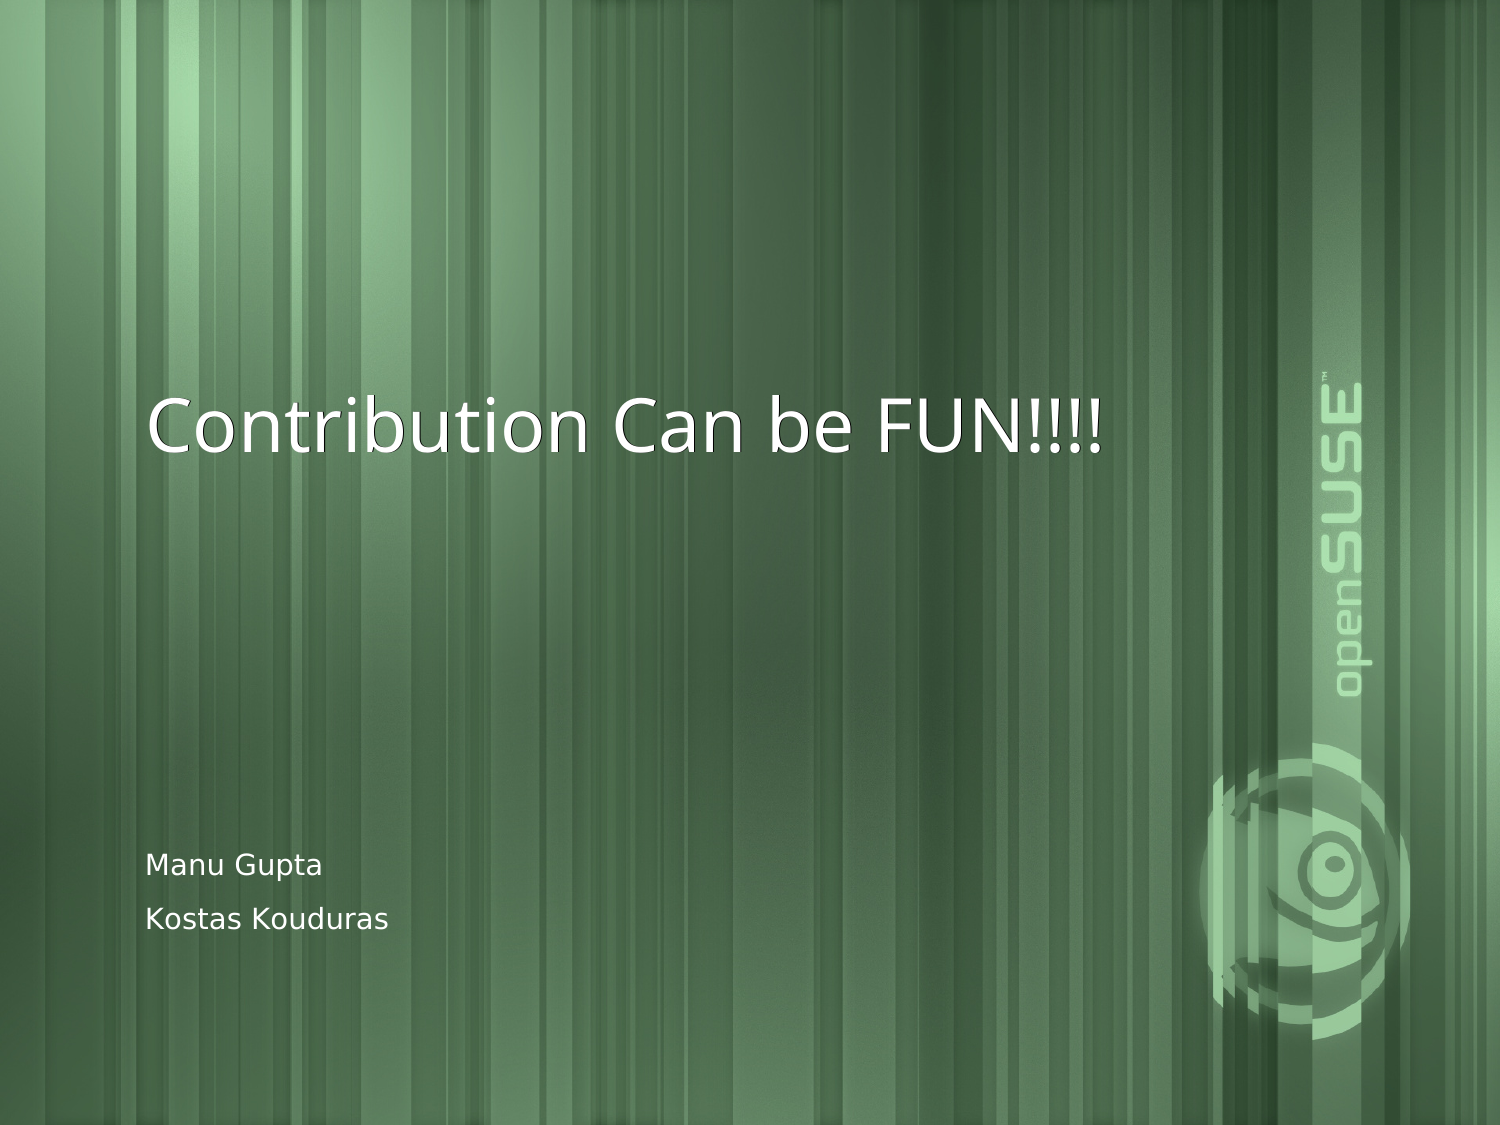

# Contribution Can be FUN!!!!
Manu Gupta
Kostas Kouduras